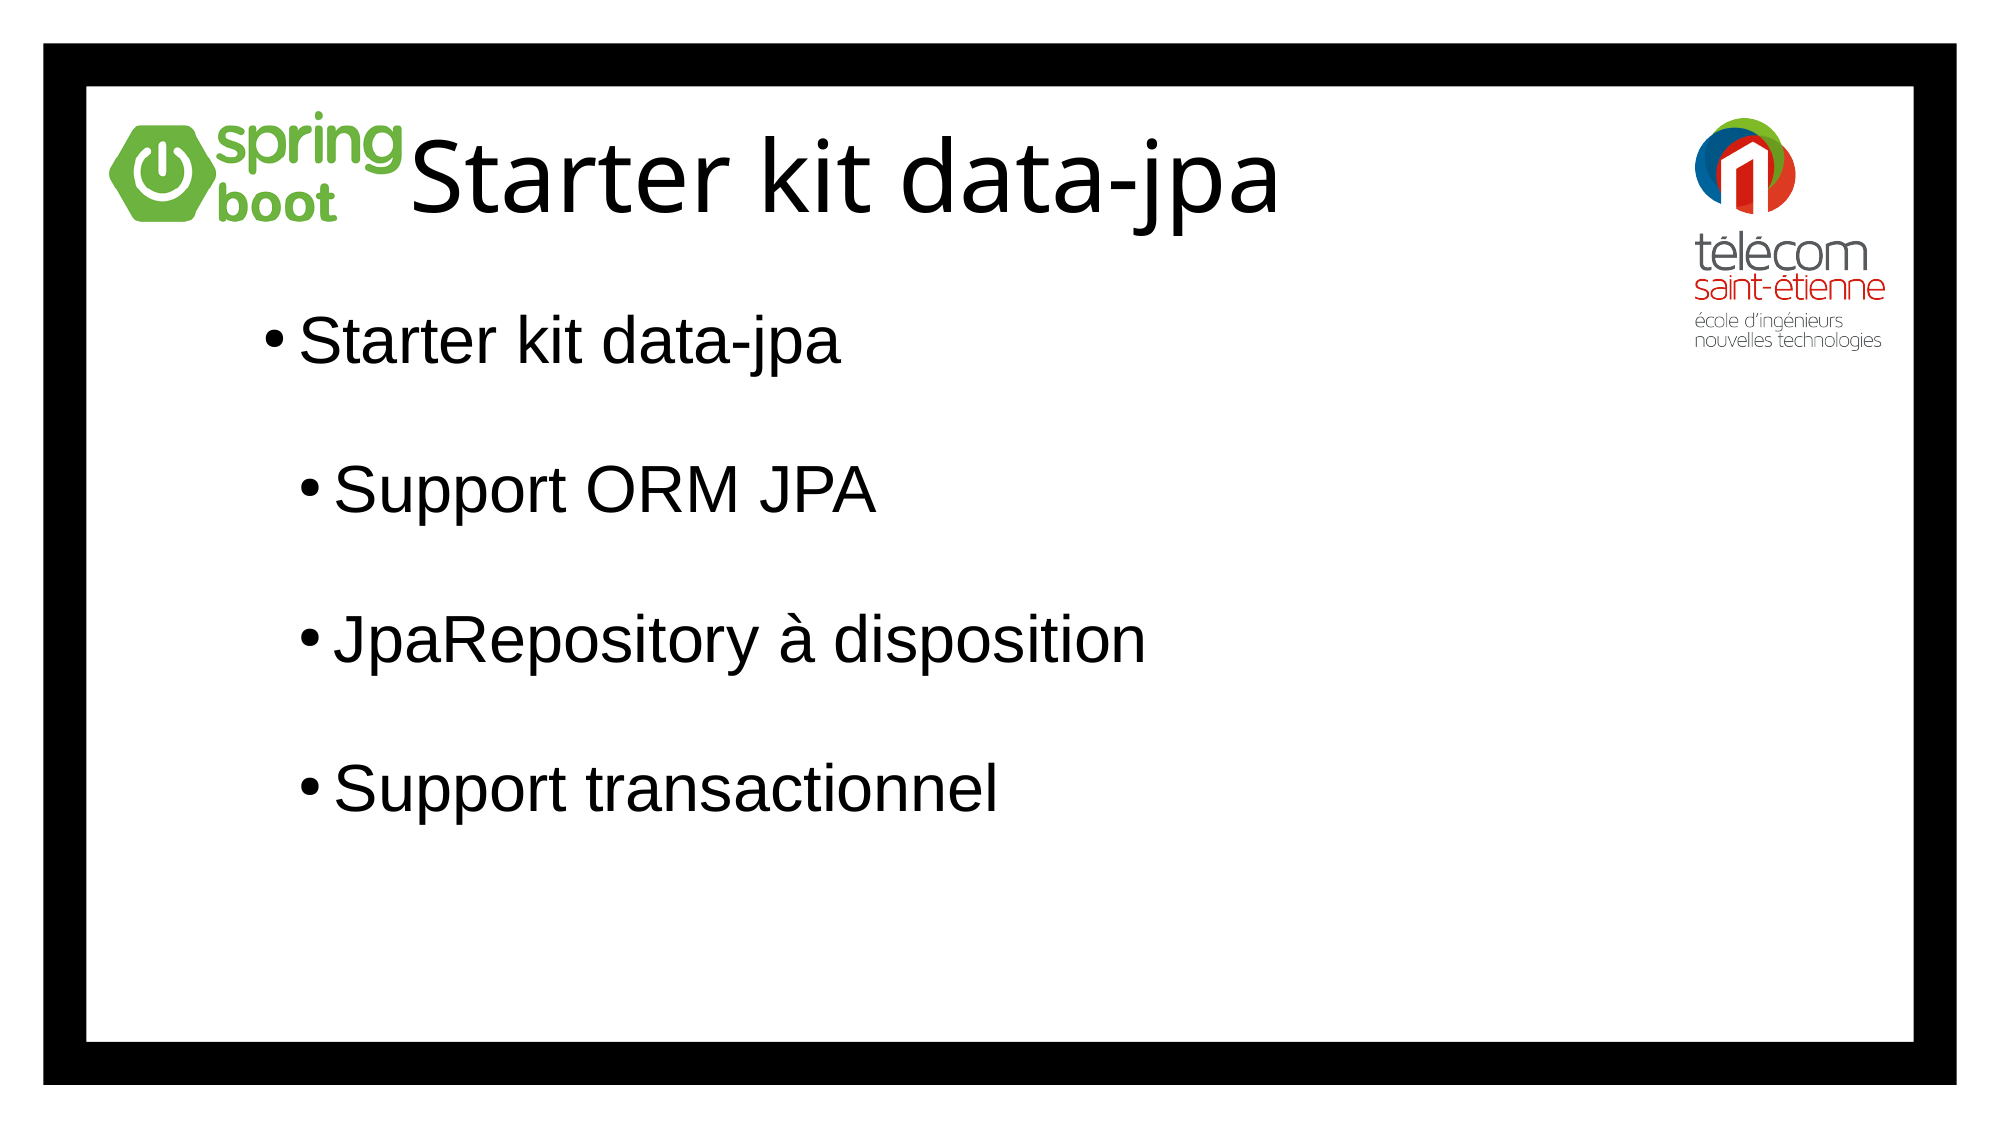

# Starter kit data-jpa
Starter kit data-jpa
Support ORM JPA
JpaRepository à disposition
Support transactionnel